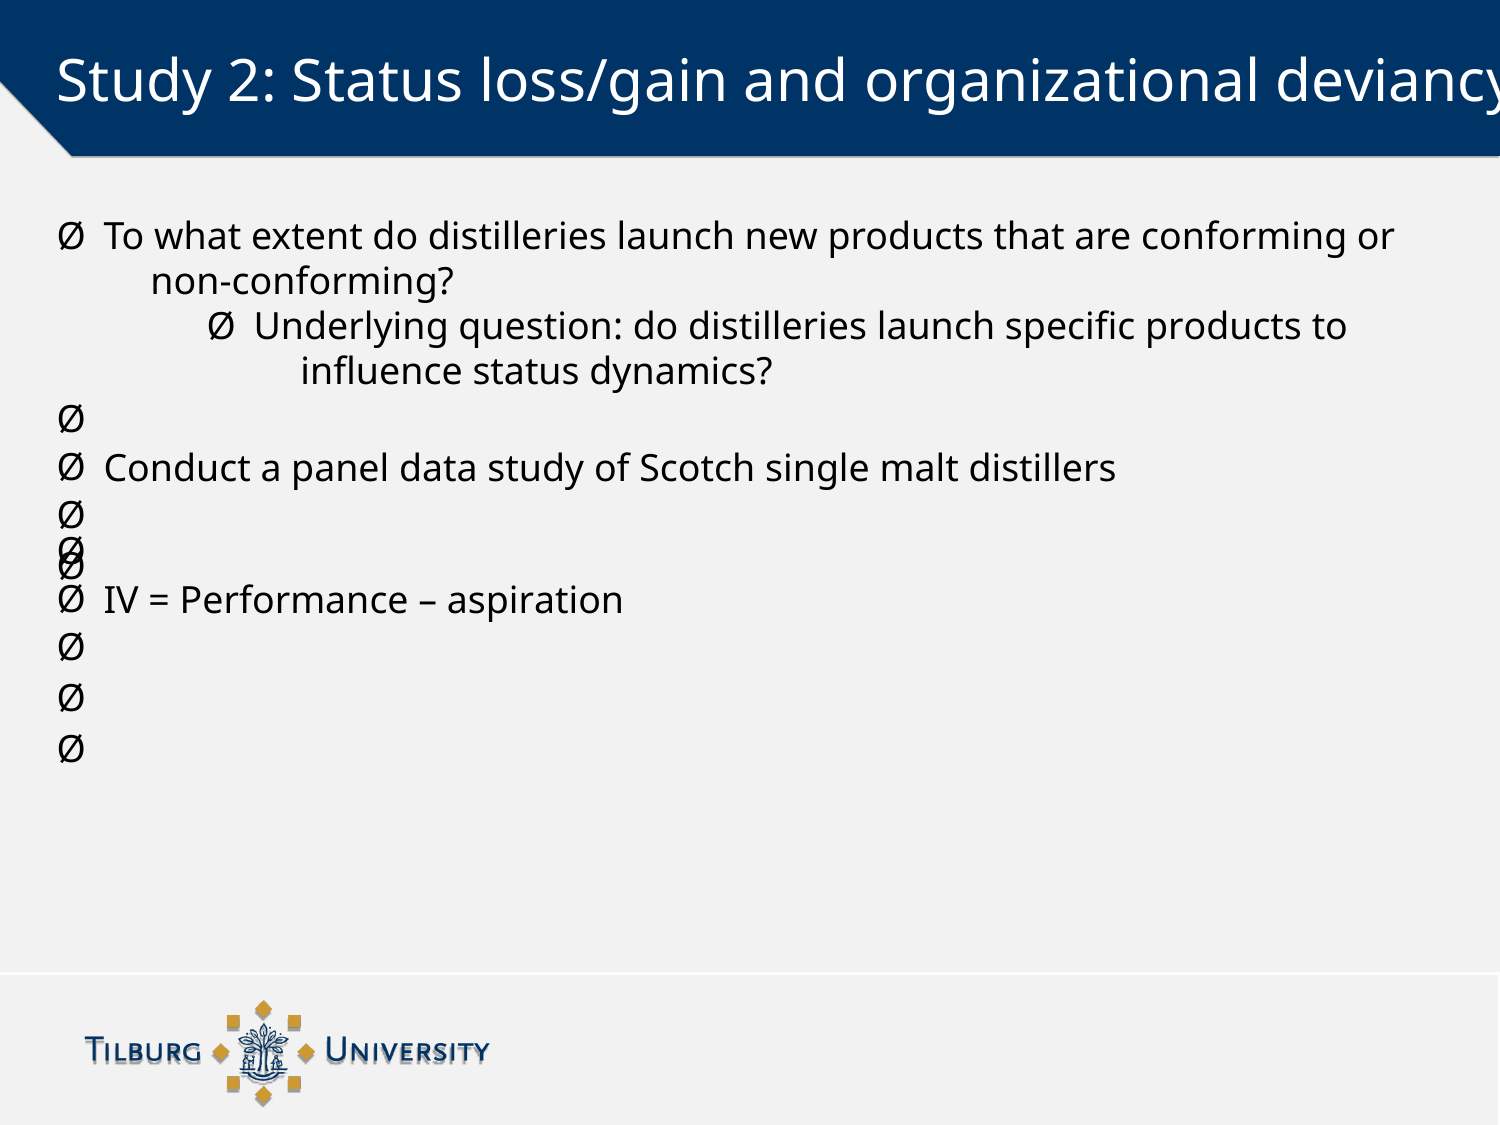

# Study 2: Status loss/gain and organizational deviancy
To what extent do distilleries launch new products that are conforming or non-conforming?
Underlying question: do distilleries launch specific products to influence status dynamics?
Conduct a panel data study of Scotch single malt distillers
IV = Performance – aspiration